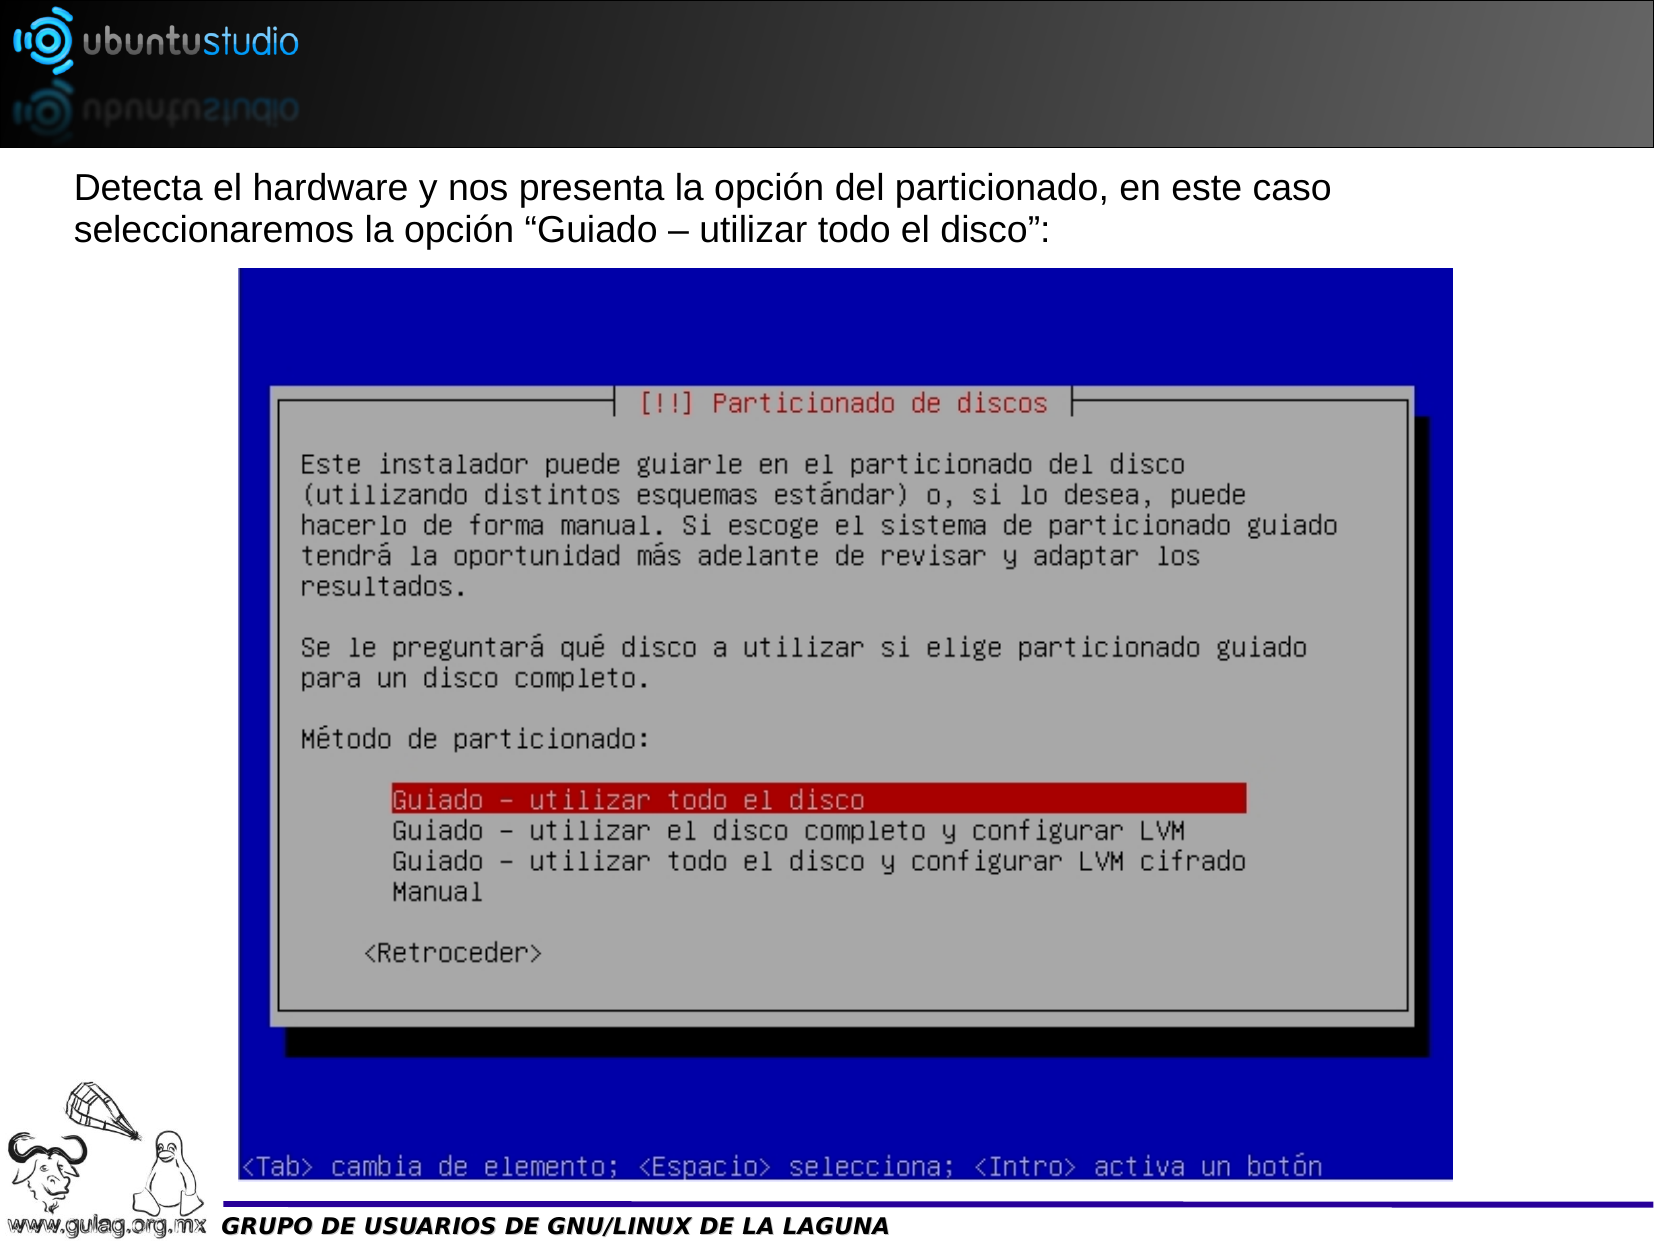

GRUPO DE USUARIOS DE GNU/LINUX DE LA LAGUNA
Detecta el hardware y nos presenta la opción del particionado, en este caso seleccionaremos la opción “Guiado – utilizar todo el disco”: